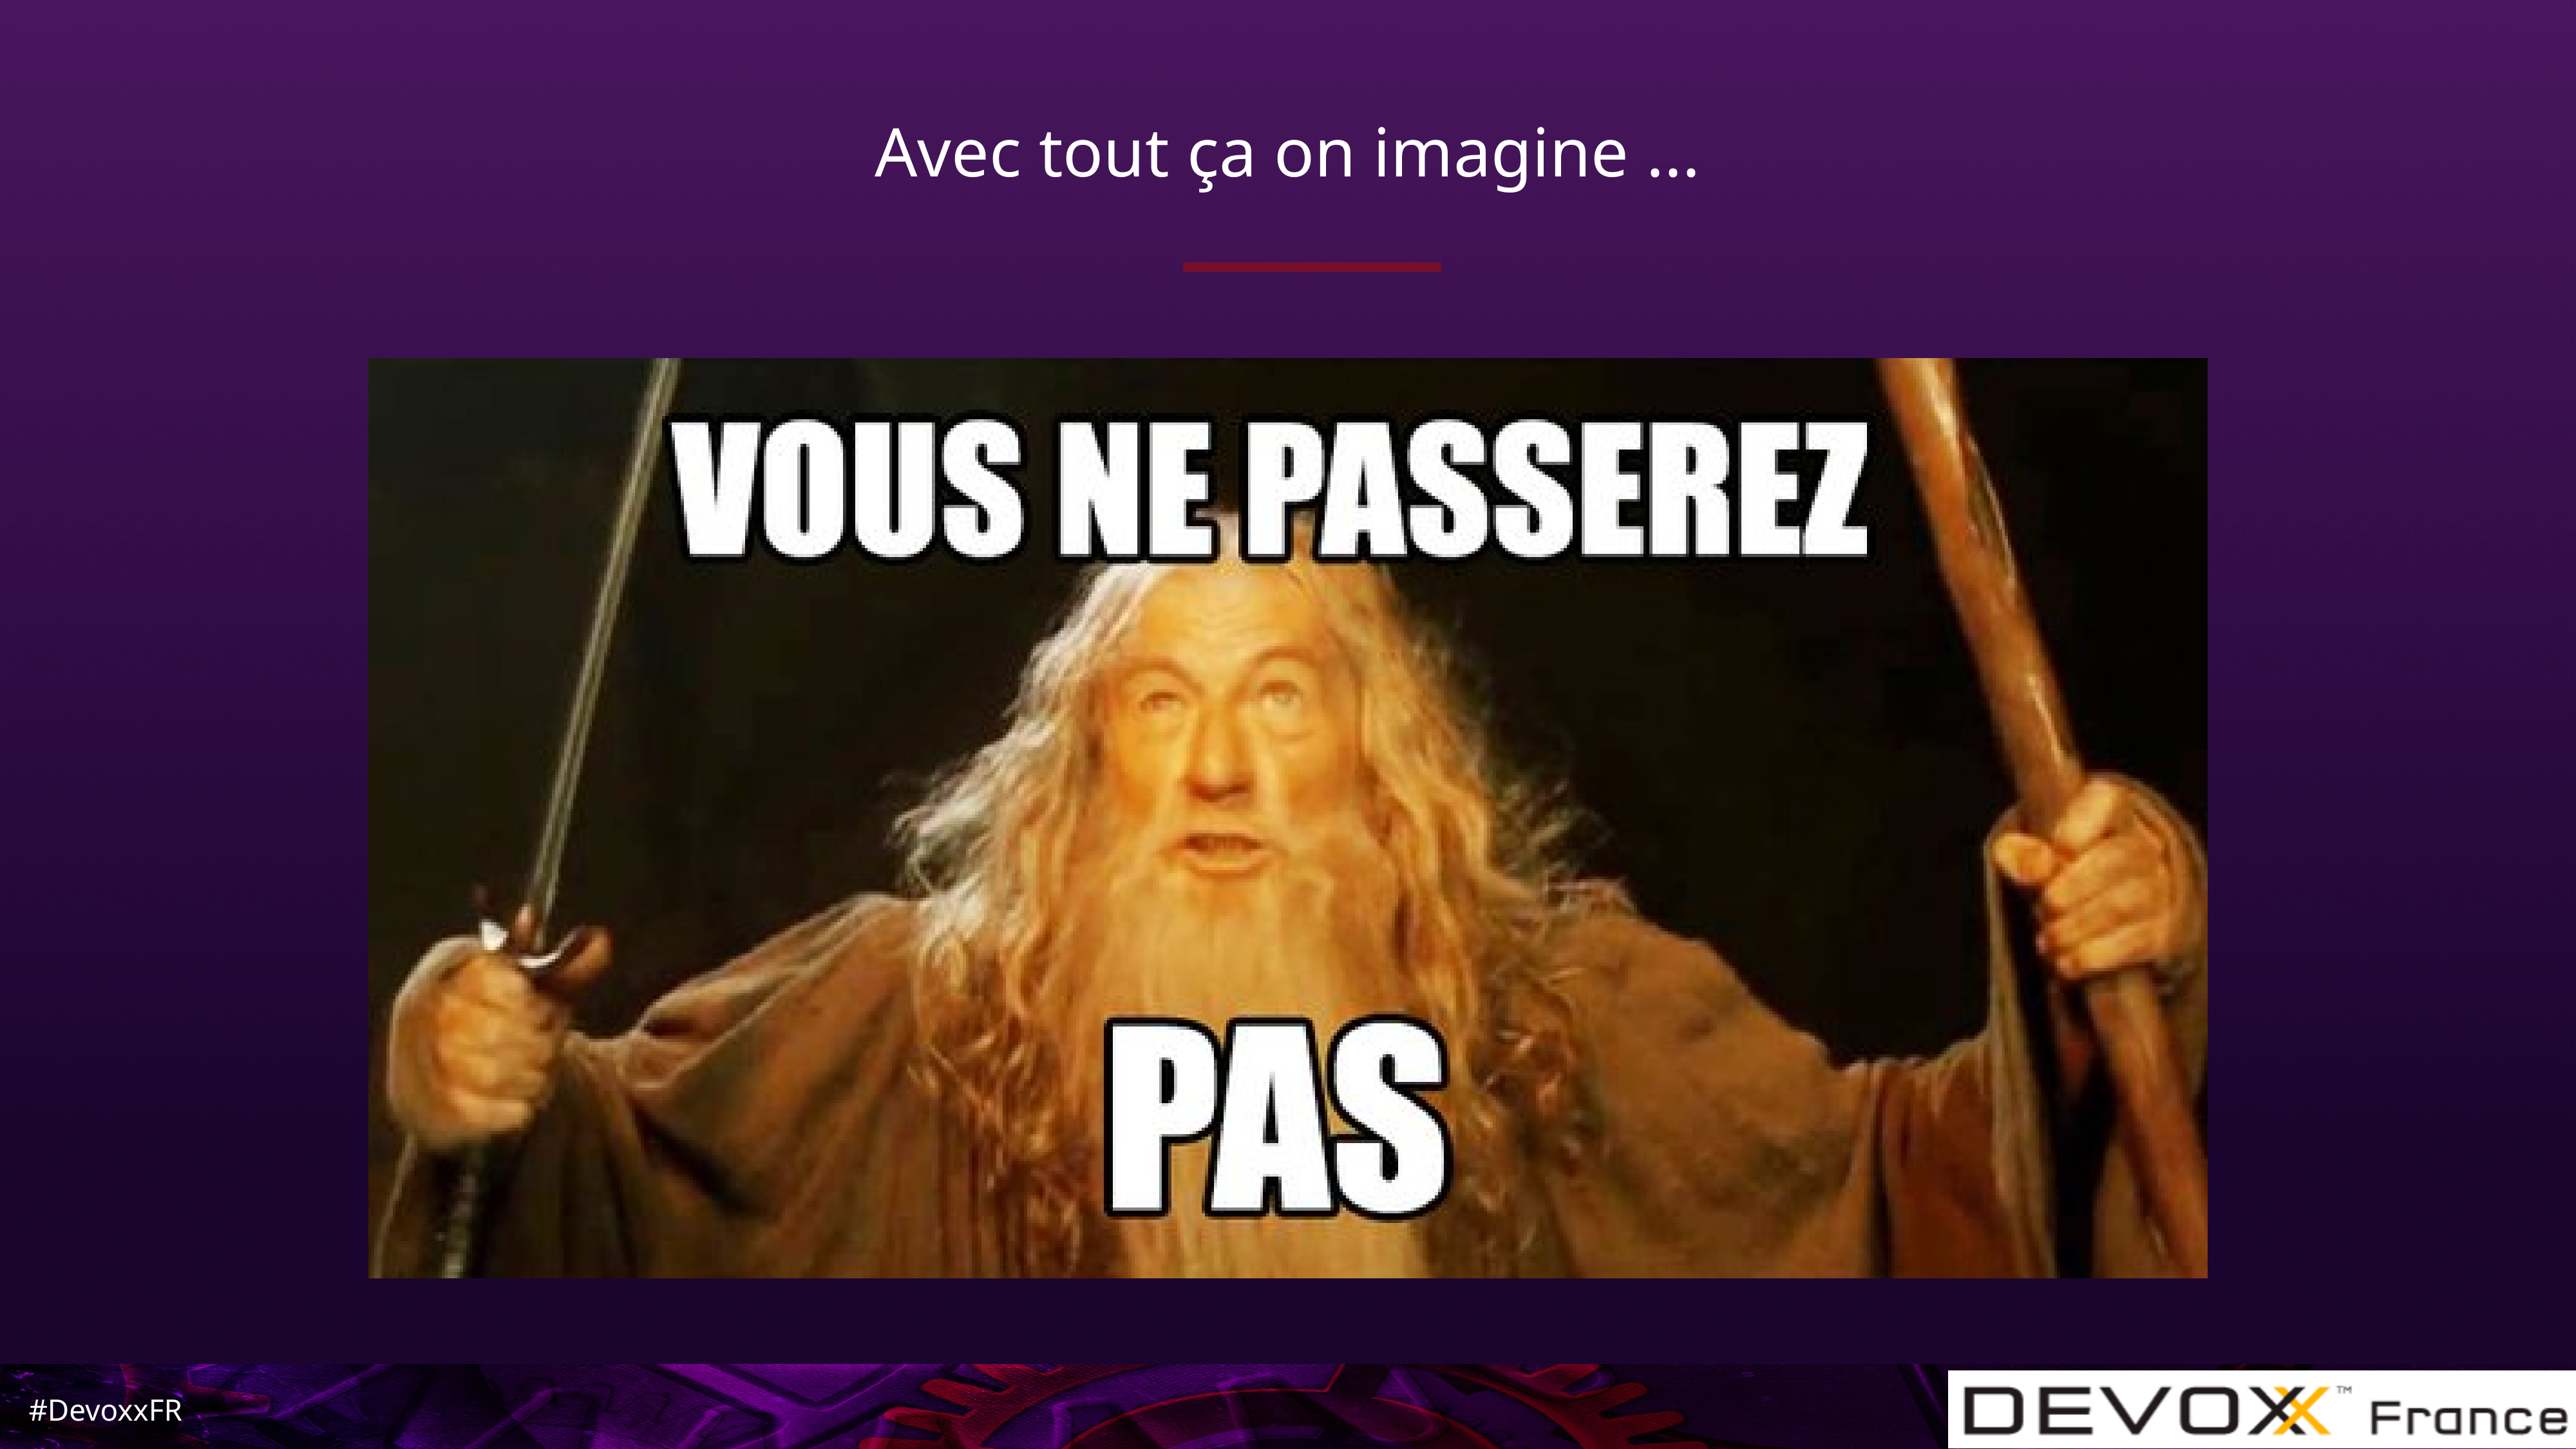

# Avec tout ça on imagine ...